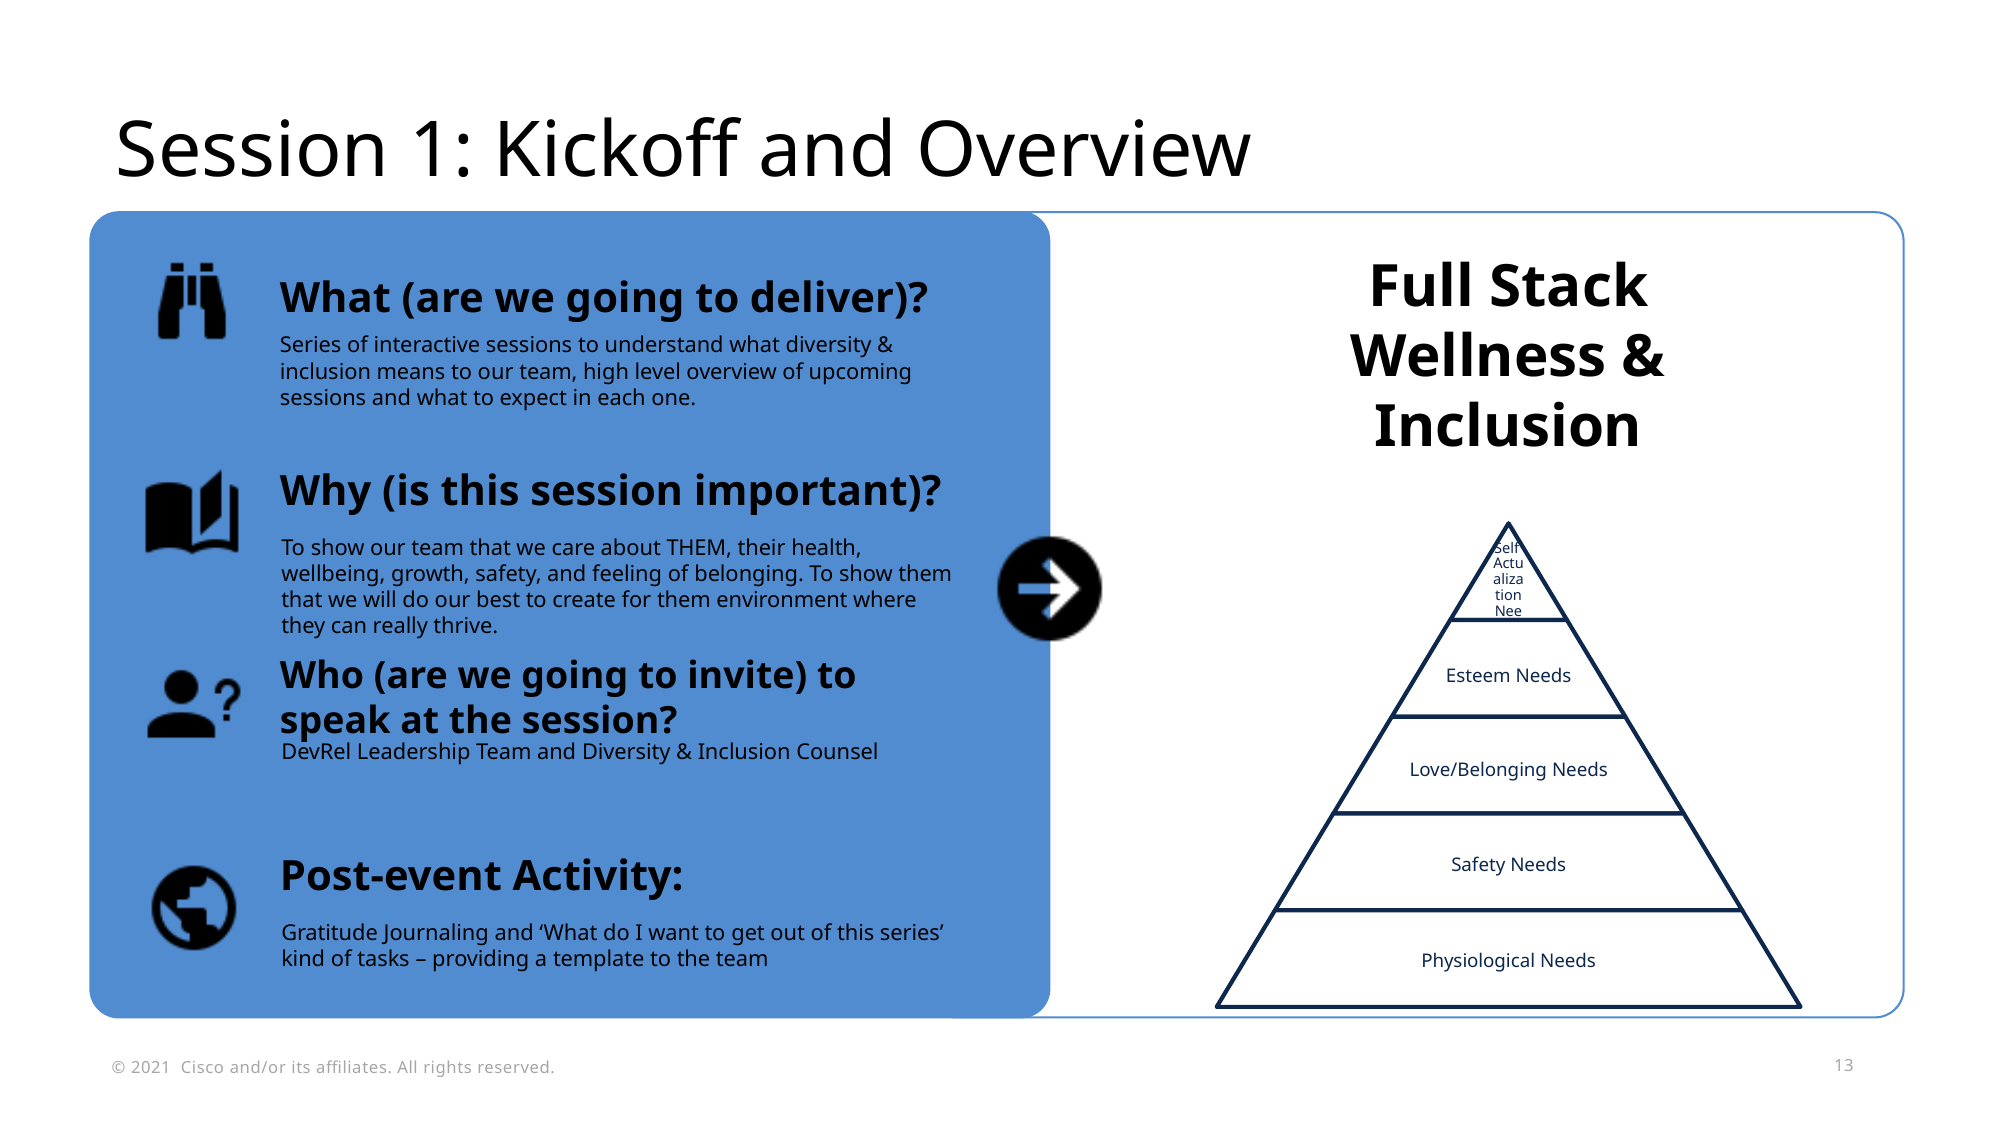

# Session 1: Kickoff and Overview
Full Stack Wellness & Inclusion
What (are we going to deliver)?
Series of interactive sessions to understand what diversity & inclusion means to our team, high level overview of upcoming sessions and what to expect in each one.
Why (is this session important)?
To show our team that we care about THEM, their health, wellbeing, growth, safety, and feeling of belonging. To show them that we will do our best to create for them environment where they can really thrive.
Self
Actualization Needs
Esteem Needs
Love/Belonging Needs
Safety Needs
Physiological Needs
Who (are we going to invite) to speak at the session?
DevRel Leadership Team and Diversity & Inclusion Counsel
Post-event Activity:
Gratitude Journaling and ‘What do I want to get out of this series’ kind of tasks – providing a template to the team